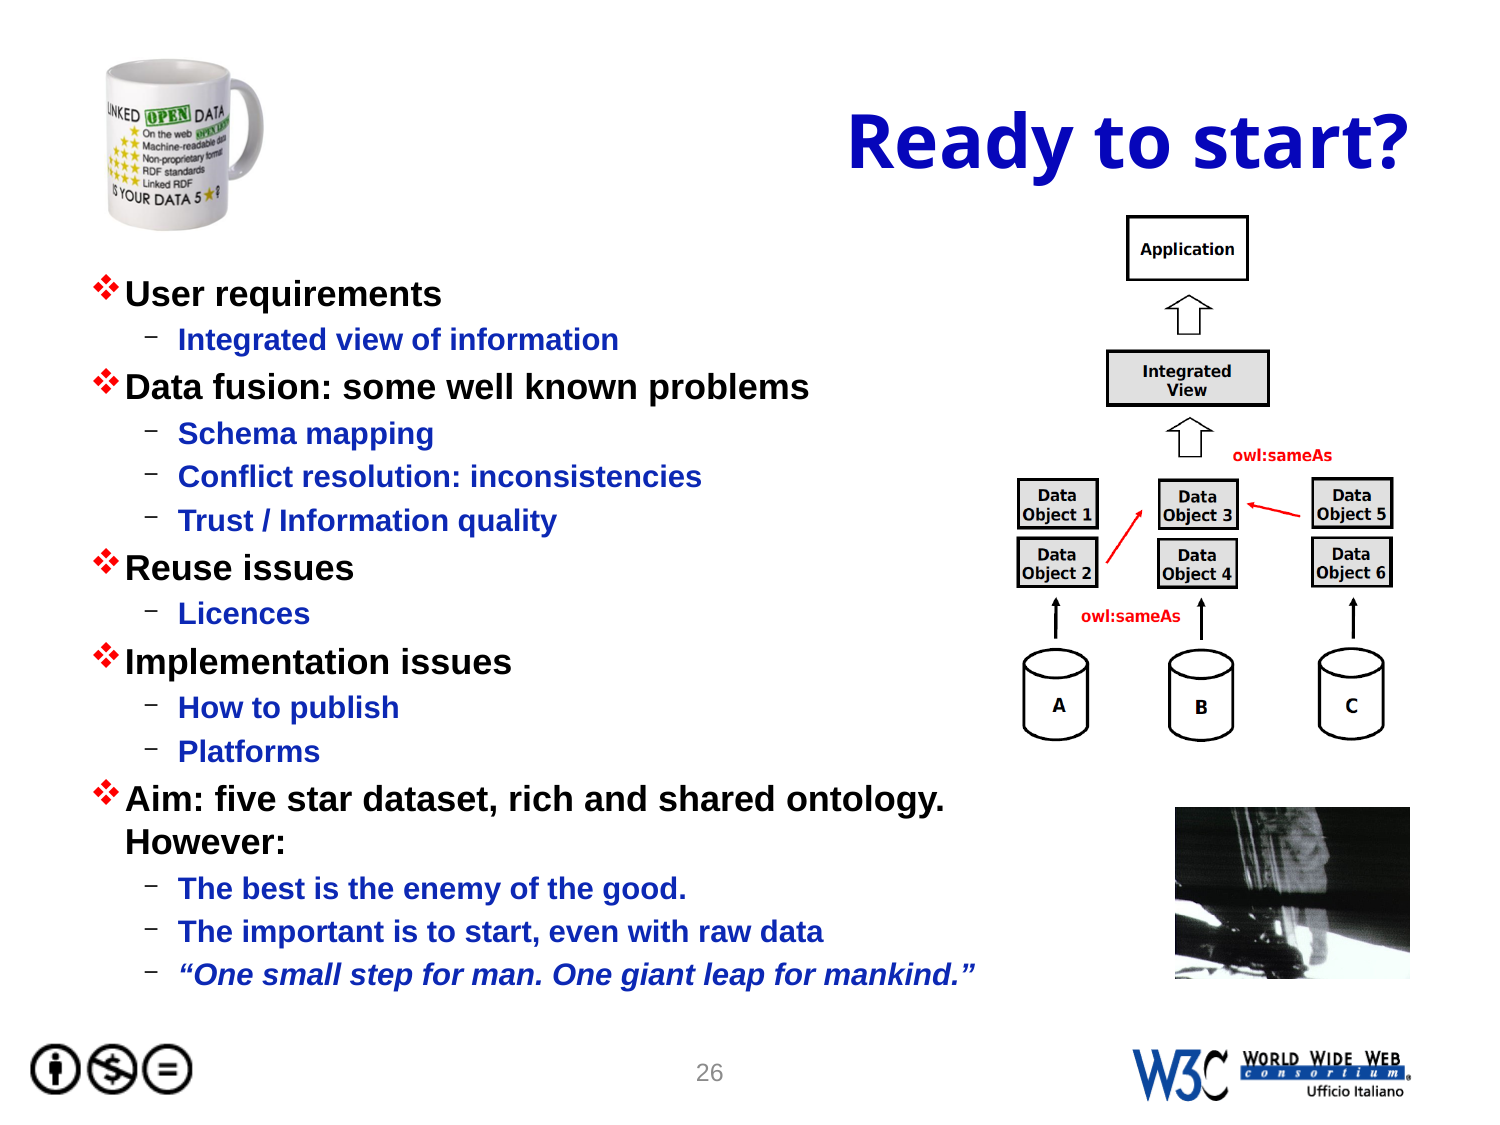

# Ready to start?
User requirements
Integrated view of information
Data fusion: some well known problems
Schema mapping
Conflict resolution: inconsistencies
Trust / Information quality
Reuse issues
Licences
Implementation issues
How to publish
Platforms
Aim: five star dataset, rich and shared ontology.
However:
The best is the enemy of the good.
The important is to start, even with raw data
“One small step for man. One giant leap for mankind.”